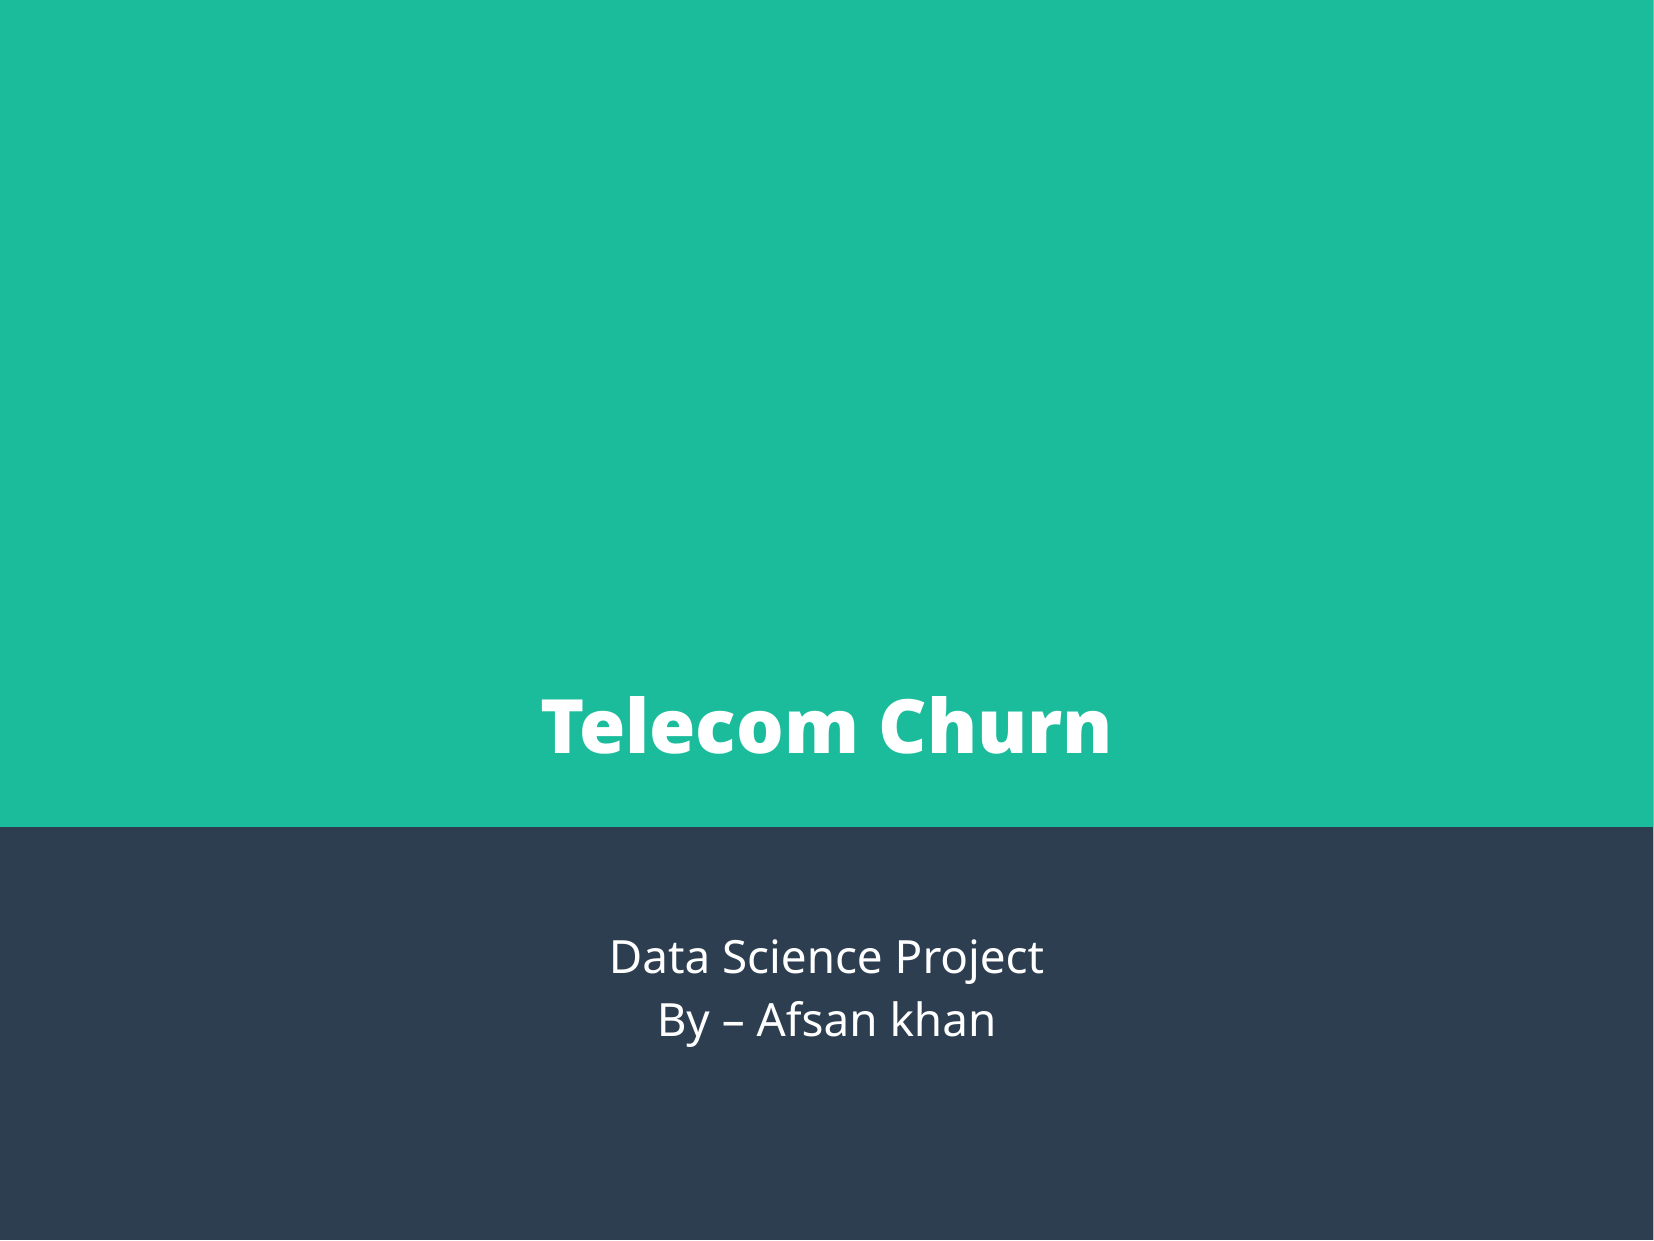

# Telecom Churn
Data Science Project
By – Afsan khan